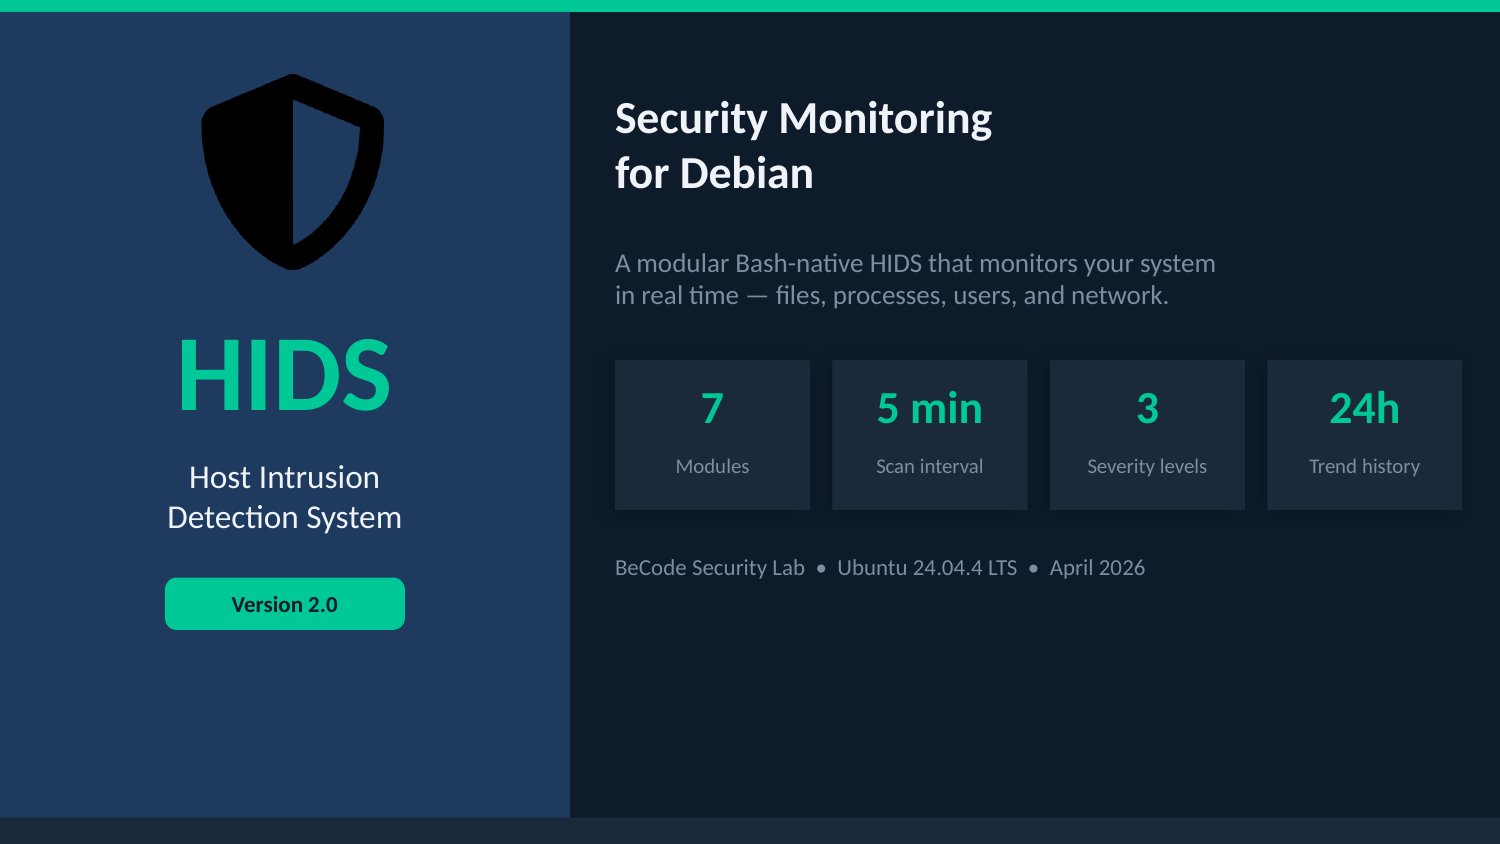

Security Monitoring
for Debian
A modular Bash-native HIDS that monitors your system
in real time — files, processes, users, and network.
HIDS
7
5 min
3
24h
Host Intrusion
Detection System
Modules
Scan interval
Severity levels
Trend history
BeCode Security Lab • Ubuntu 24.04.4 LTS • April 2026
Version 2.0